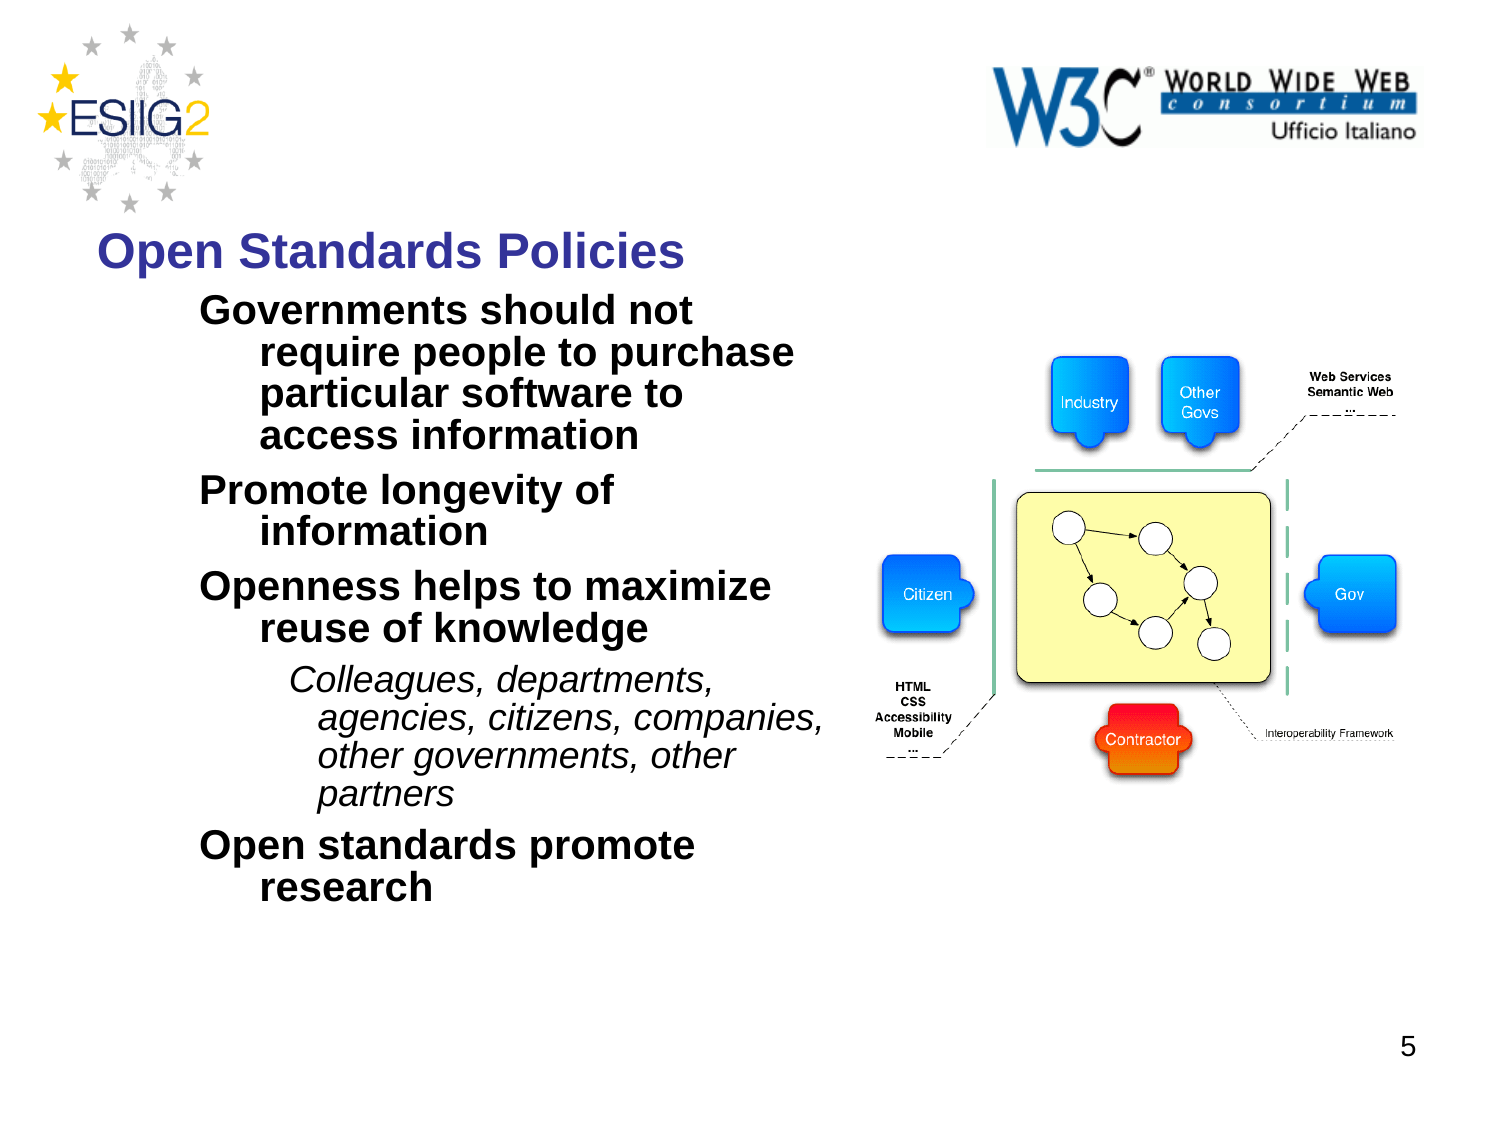

#
Open Standards Policies
Governments should not require people to purchase particular software to access information
Promote longevity of information
Openness helps to maximize reuse of knowledge
Colleagues, departments, agencies, citizens, companies, other governments, other partners
Open standards promote research